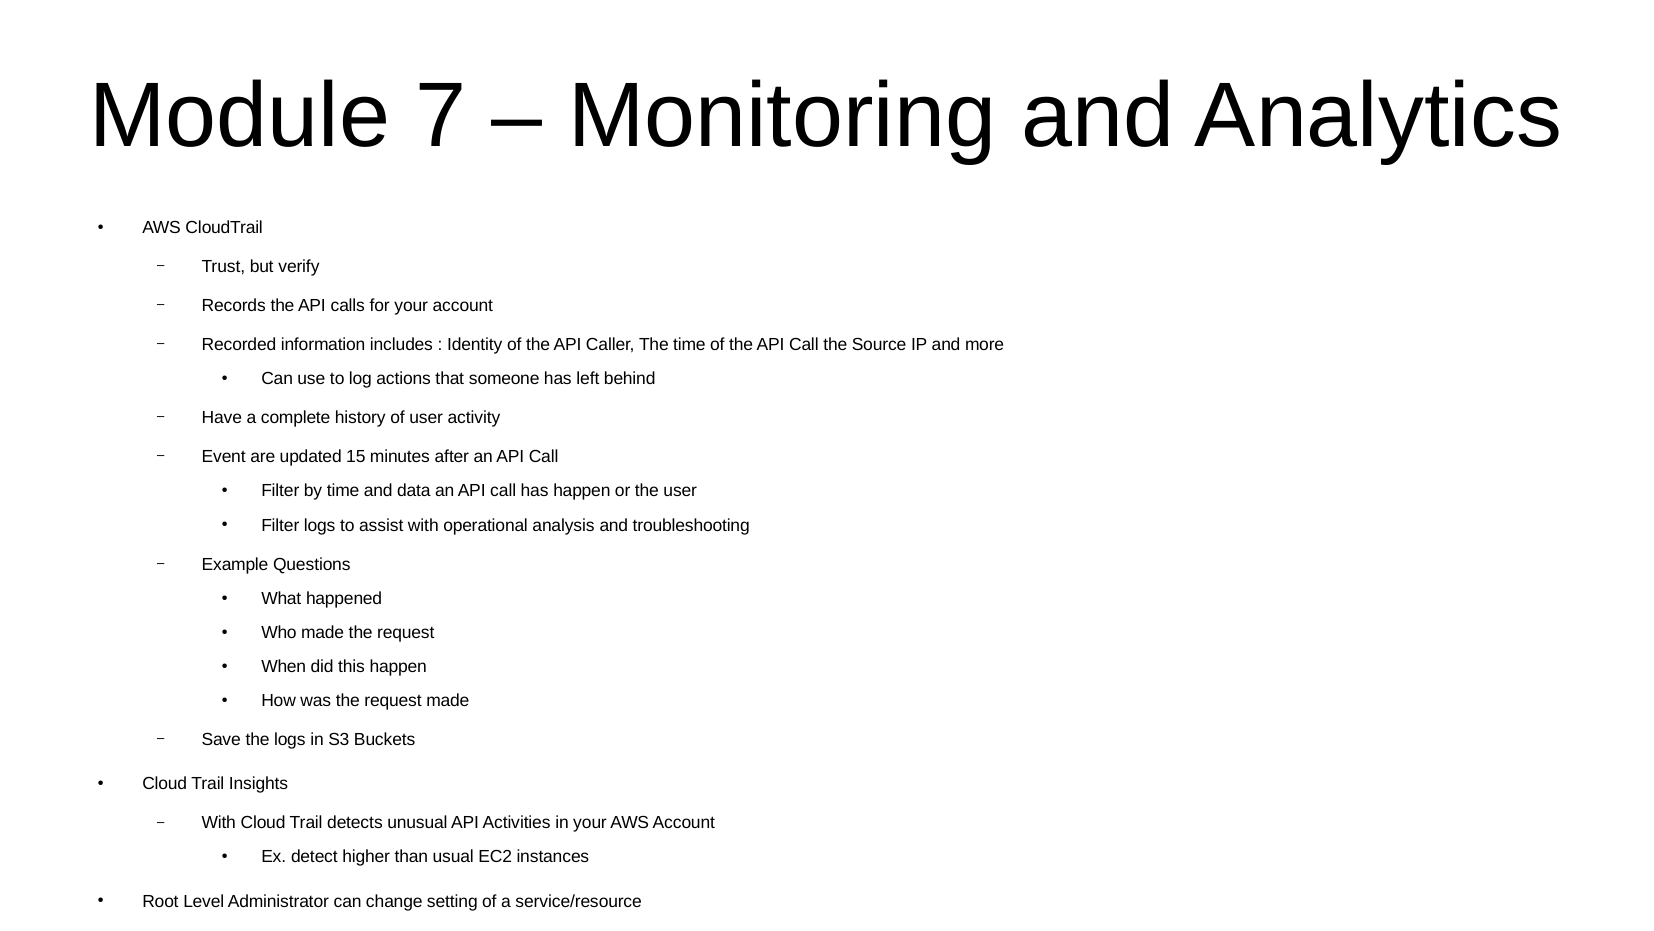

# Module 7 – Monitoring and Analytics
AWS CloudTrail
Trust, but verify
Records the API calls for your account
Recorded information includes : Identity of the API Caller, The time of the API Call the Source IP and more
Can use to log actions that someone has left behind
Have a complete history of user activity
Event are updated 15 minutes after an API Call
Filter by time and data an API call has happen or the user
Filter logs to assist with operational analysis and troubleshooting
Example Questions
What happened
Who made the request
When did this happen
How was the request made
Save the logs in S3 Buckets
Cloud Trail Insights
With Cloud Trail detects unusual API Activities in your AWS Account
Ex. detect higher than usual EC2 instances
Root Level Administrator can change setting of a service/resource